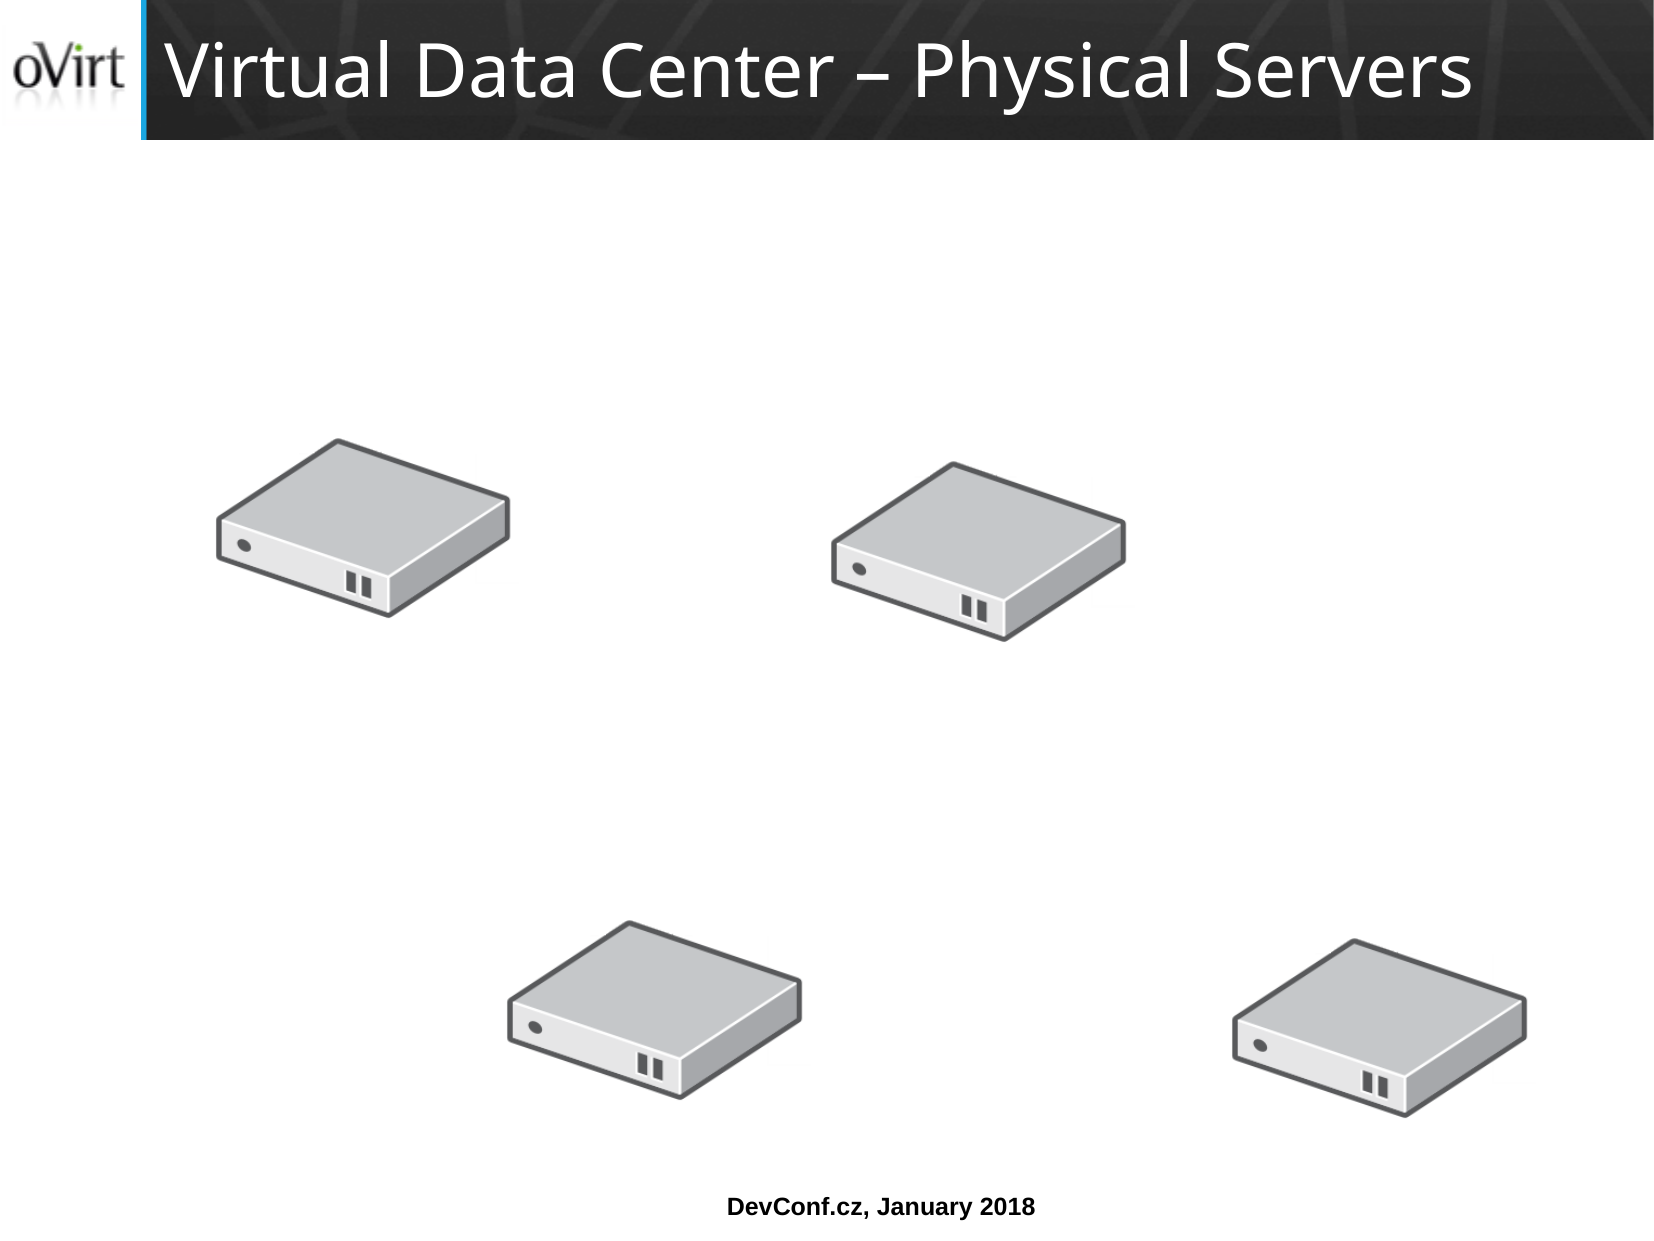

# Virtual Data Center – Physical Servers